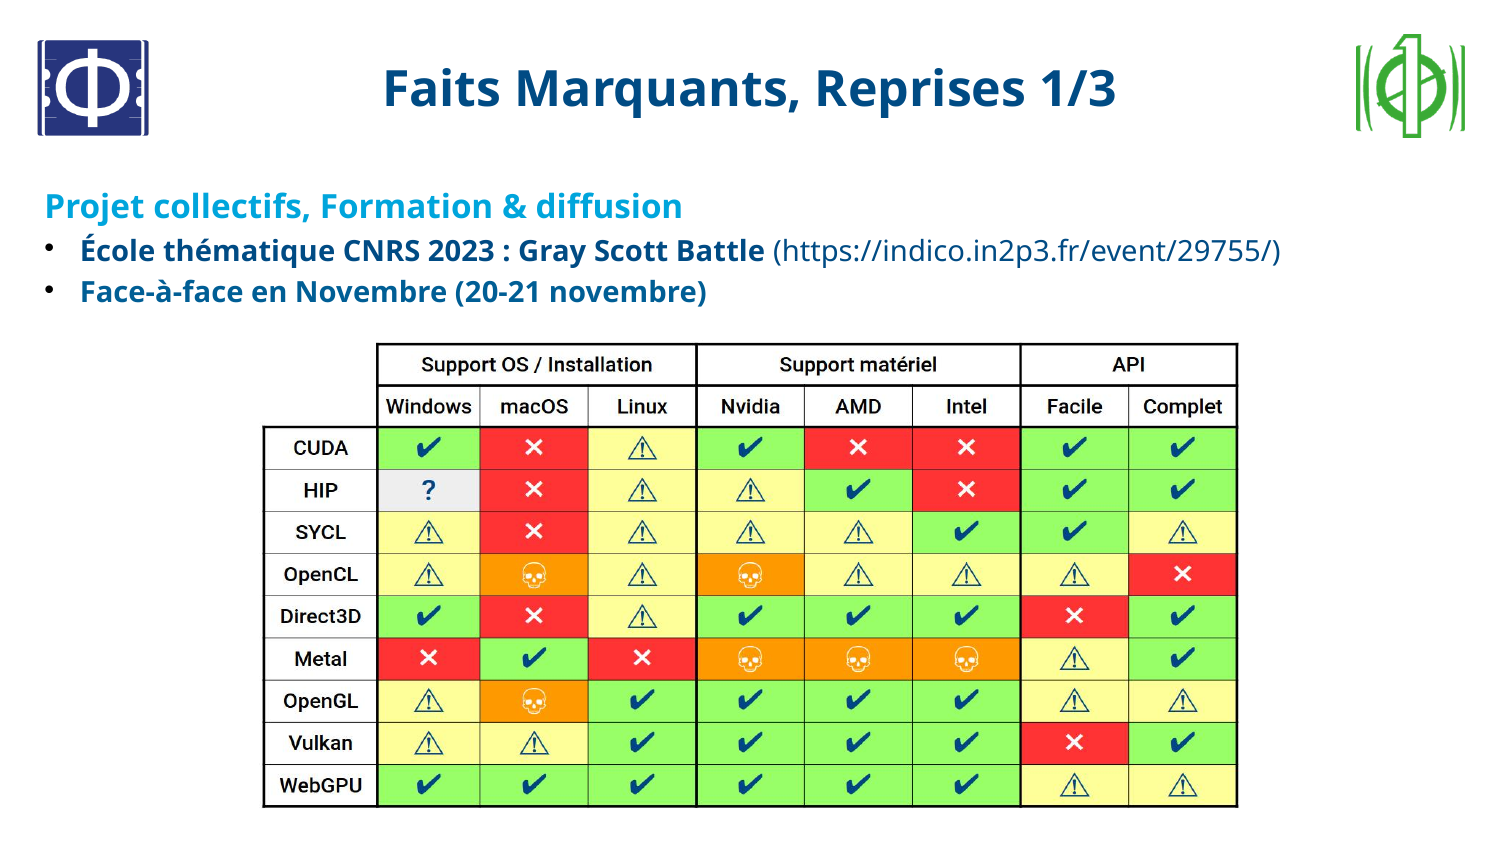

Faits Marquants, Reprises 1/3
Projet collectifs, Formation & diffusion
École thématique CNRS 2023 : Gray Scott Battle (https://indico.in2p3.fr/event/29755/)
Face-à-face en Novembre (20-21 novembre)